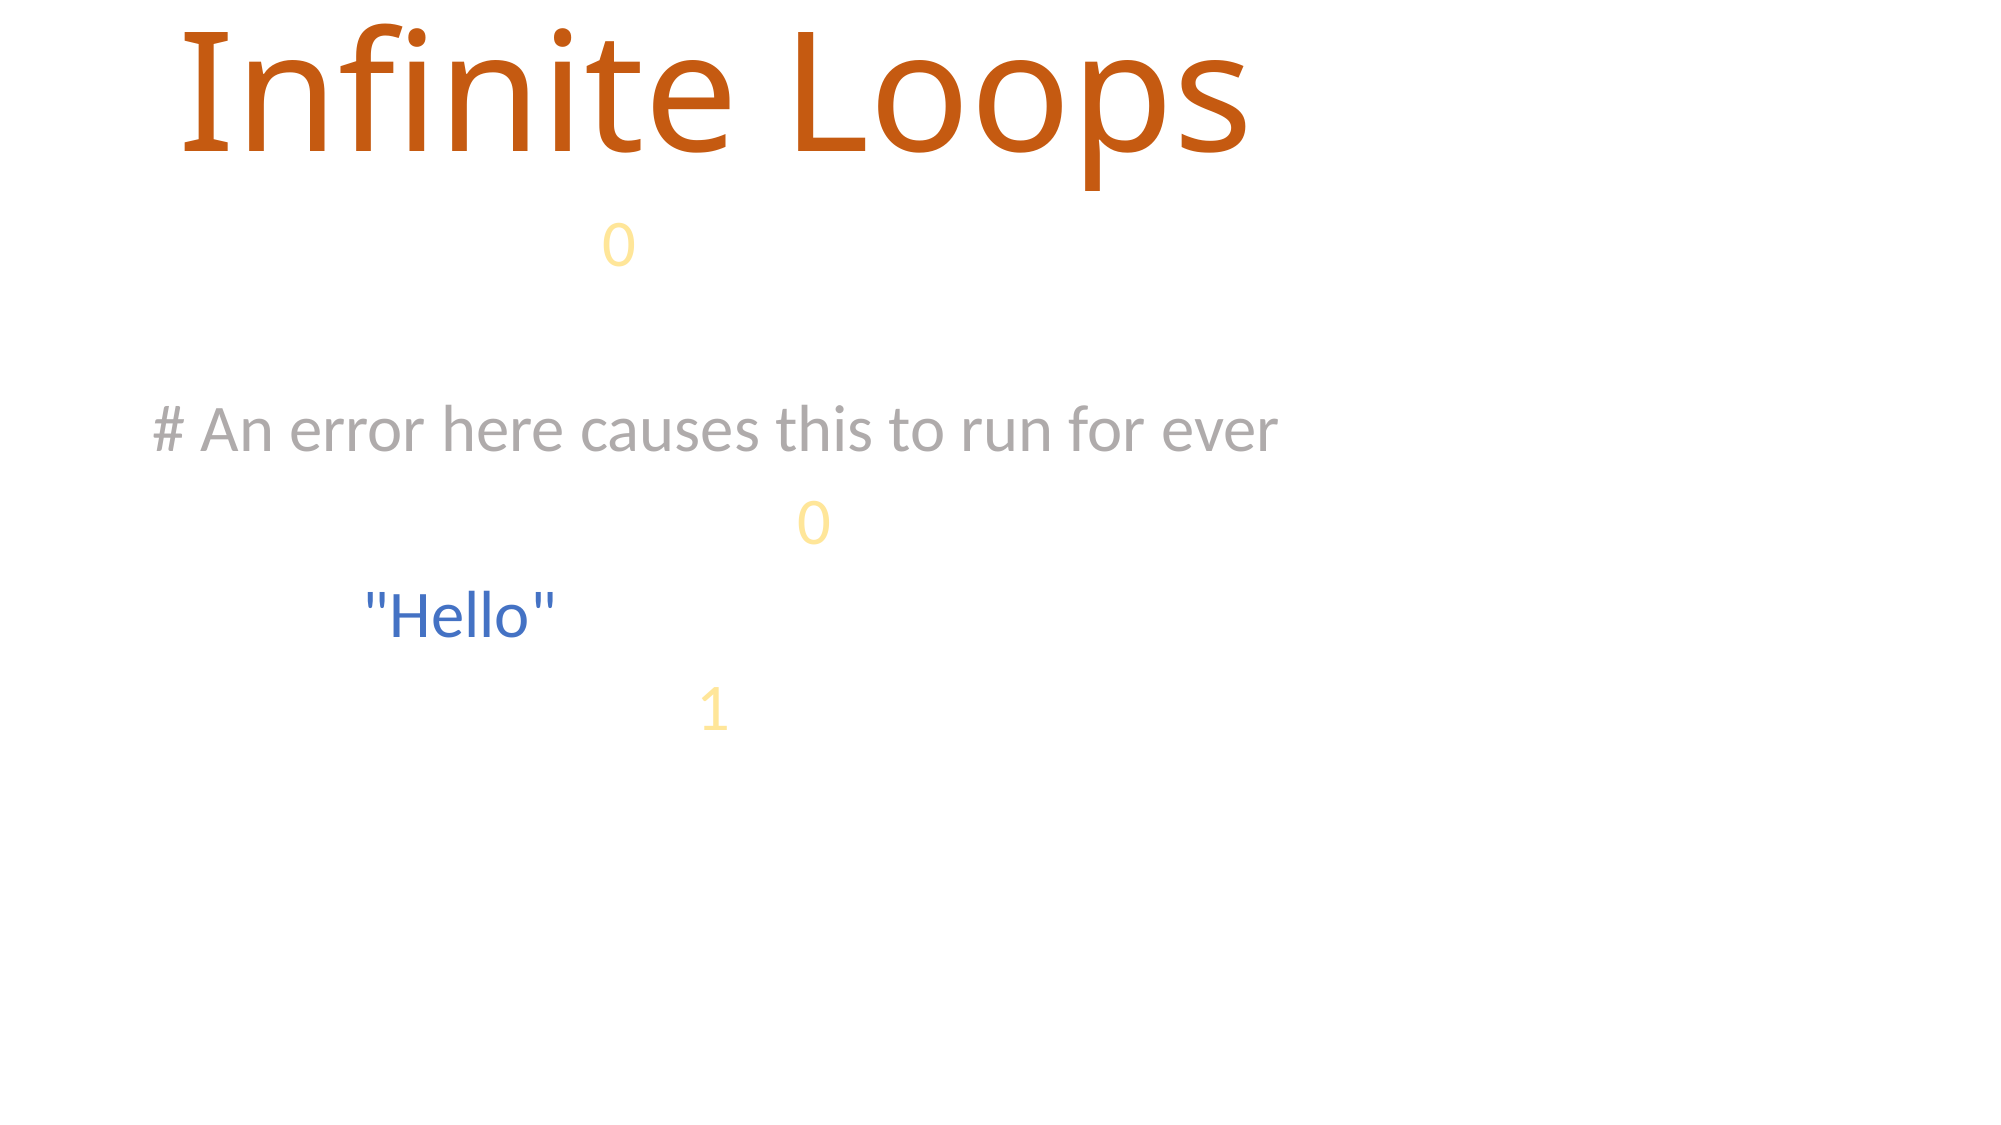

# Infinite Loops
times_in_loop = 0
# An error here causes this to run for ever
while times_in_loop >= 0:
 print("Hello")
 times_in_loop += 1